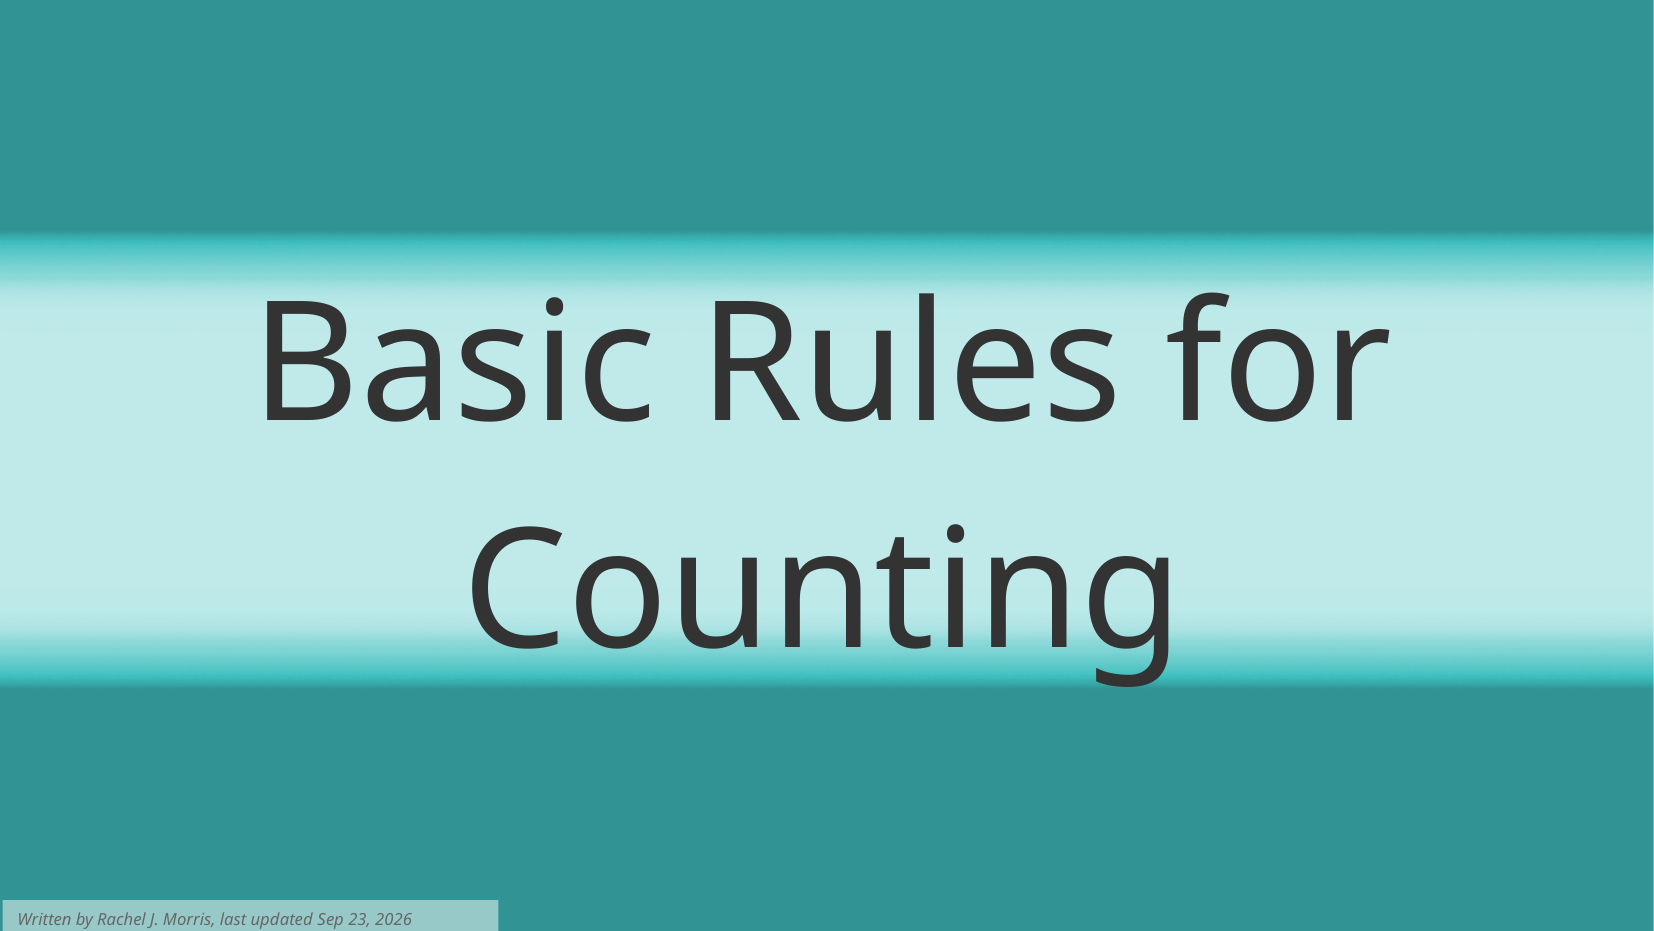

# Basic Rules for Counting
Written by Rachel J. Morris, last updated